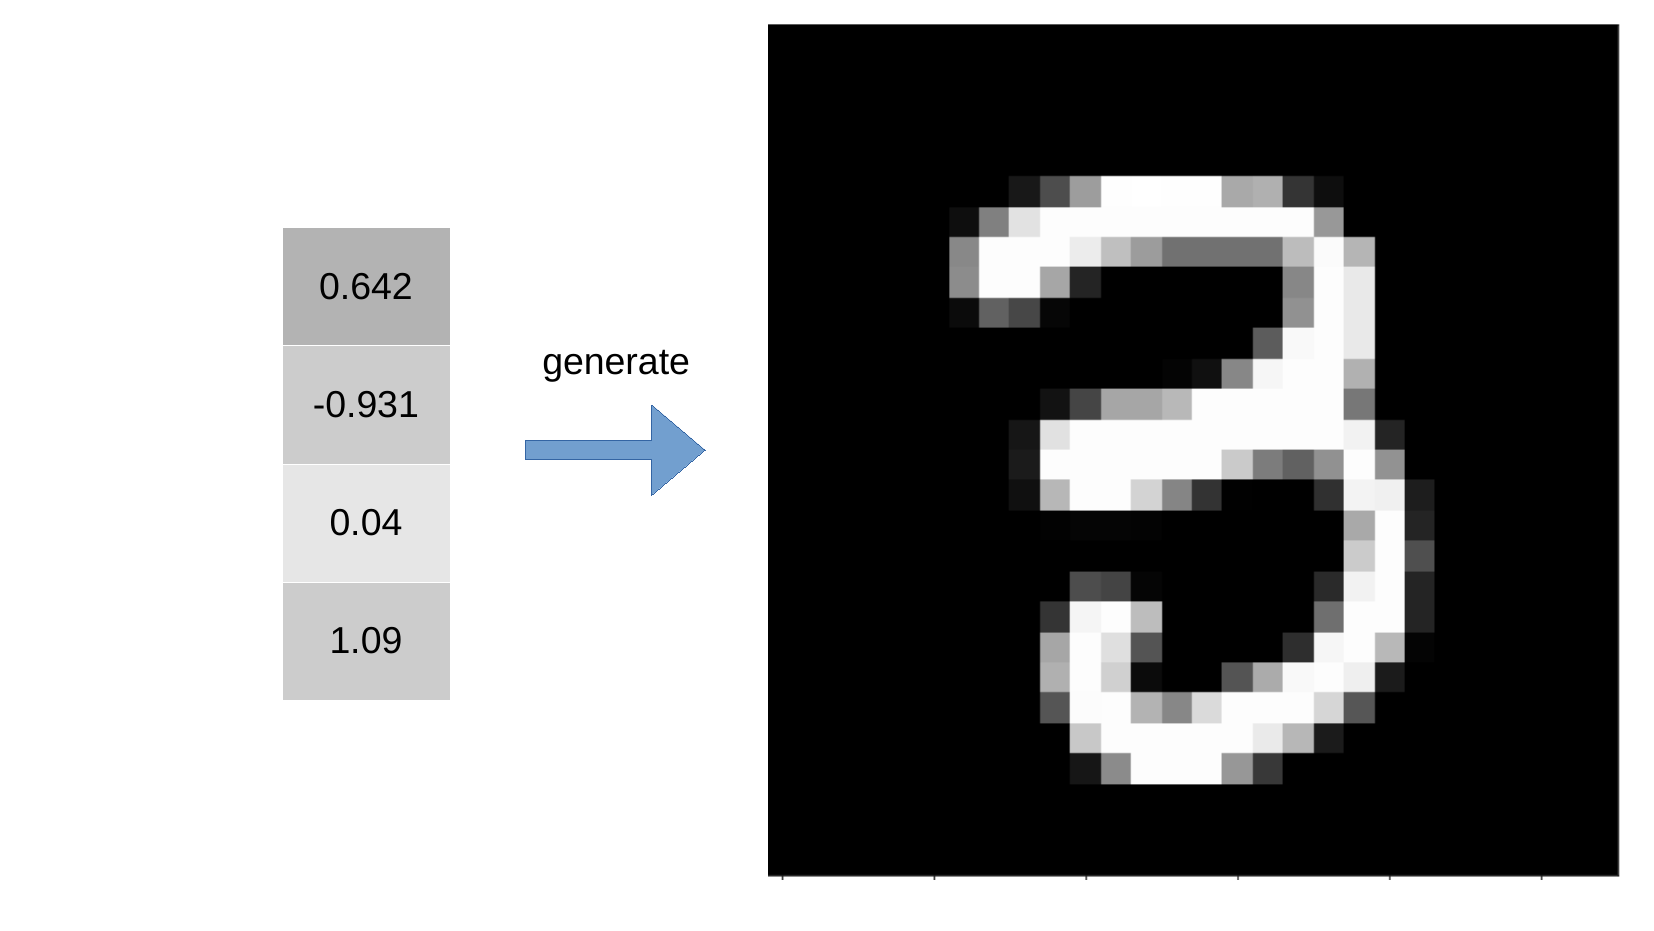

| 0.642 |
| --- |
| -0.931 |
| 0.04 |
| 1.09 |
generate